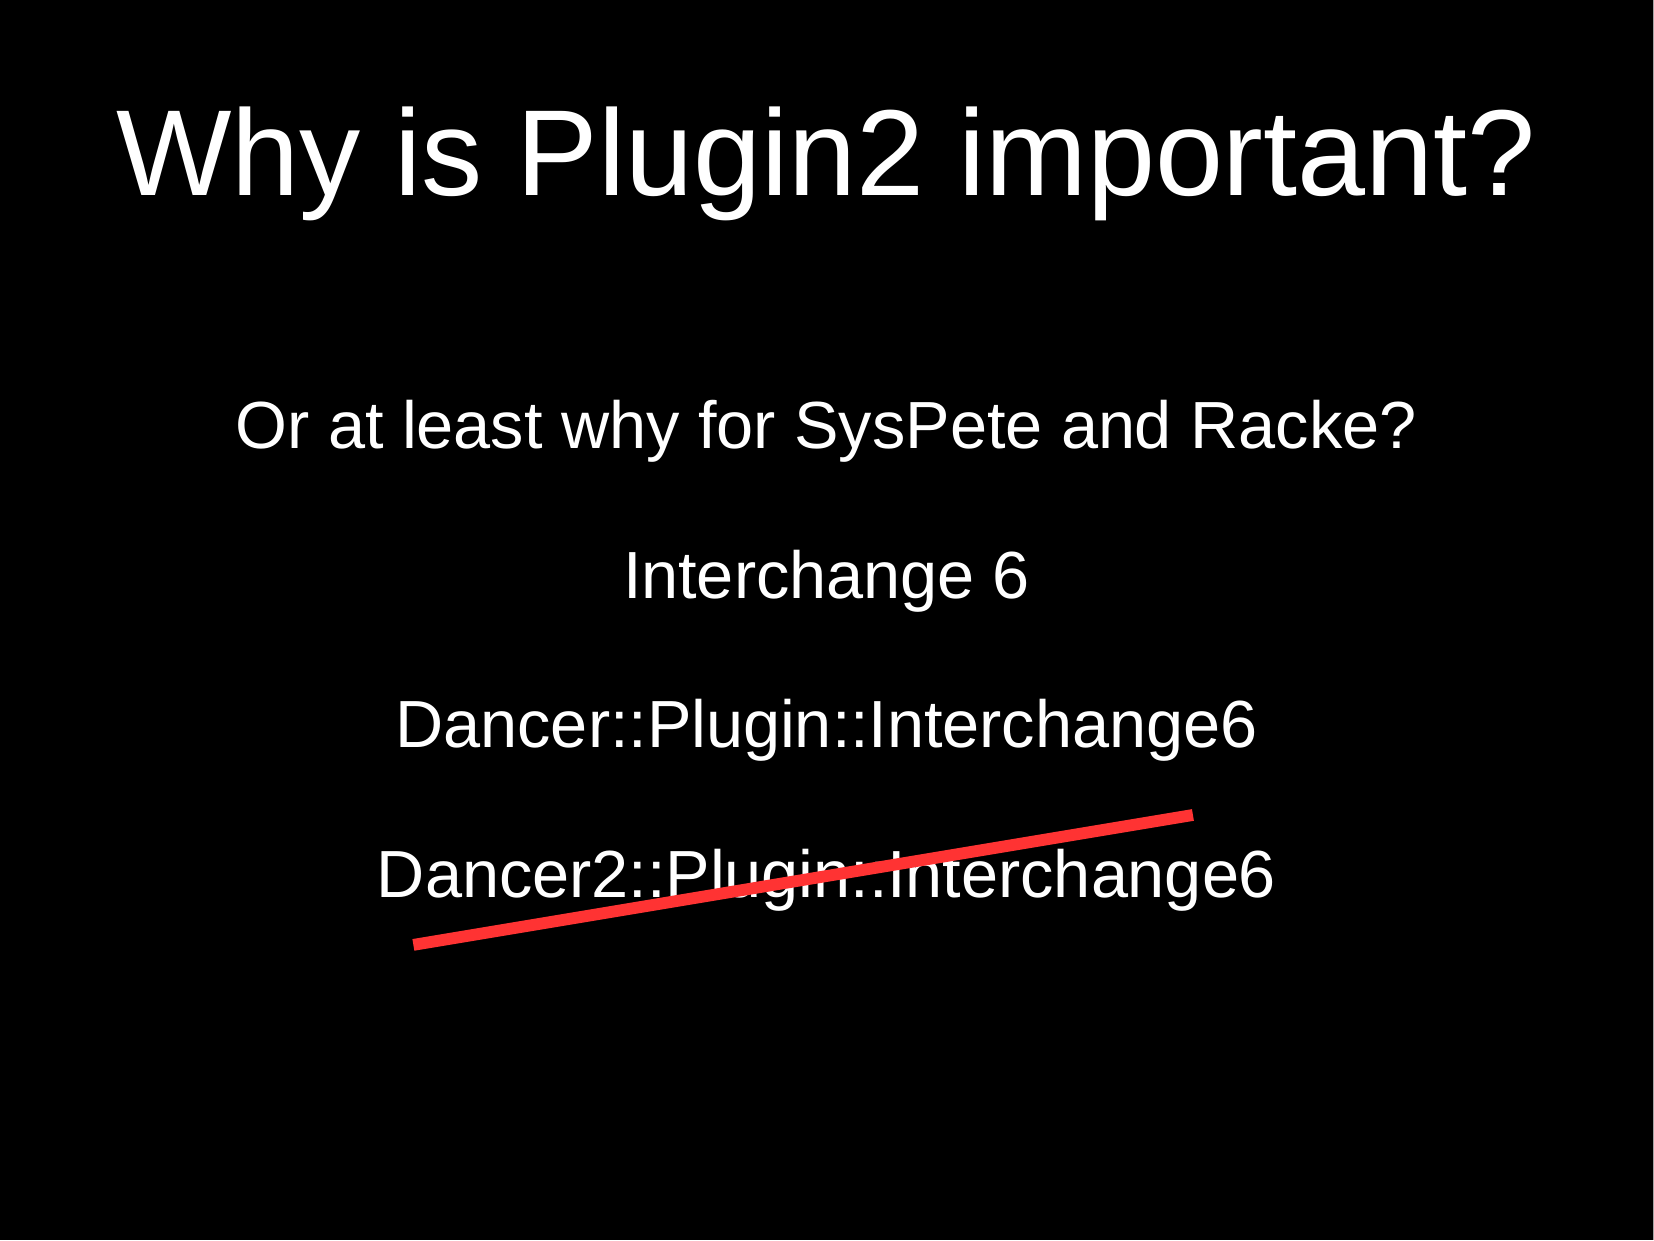

# Why is Plugin2 important?
Or at least why for SysPete and Racke?
Interchange 6
Dancer::Plugin::Interchange6
Dancer2::Plugin::Interchange6